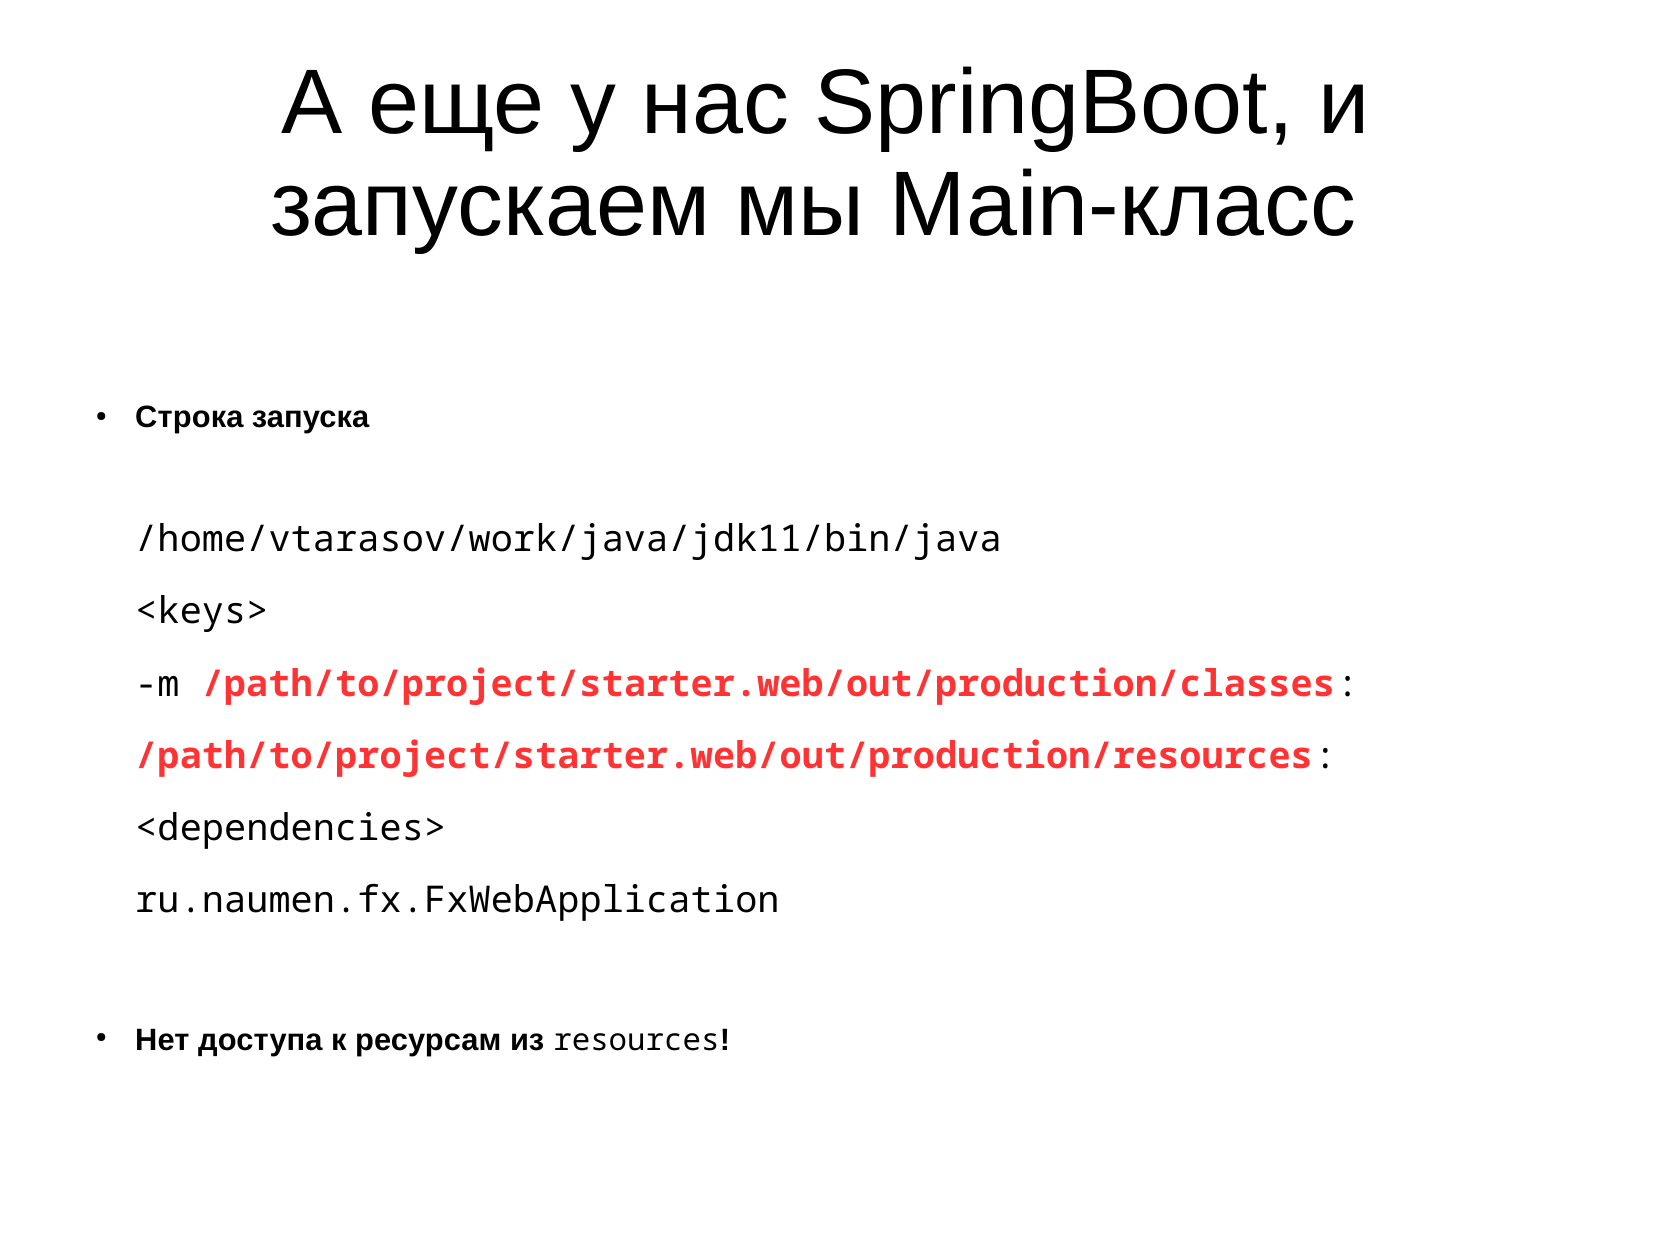

# А еще у нас SpringBoot, и запускаем мы Main-класс
Строка запуска
/home/vtarasov/work/java/jdk11/bin/java
<keys>
-m /path/to/project/starter.web/out/production/classes:
/path/to/project/starter.web/out/production/resources:
<dependencies>
ru.naumen.fx.FxWebApplication
Нет доступа к ресурсам из resources!